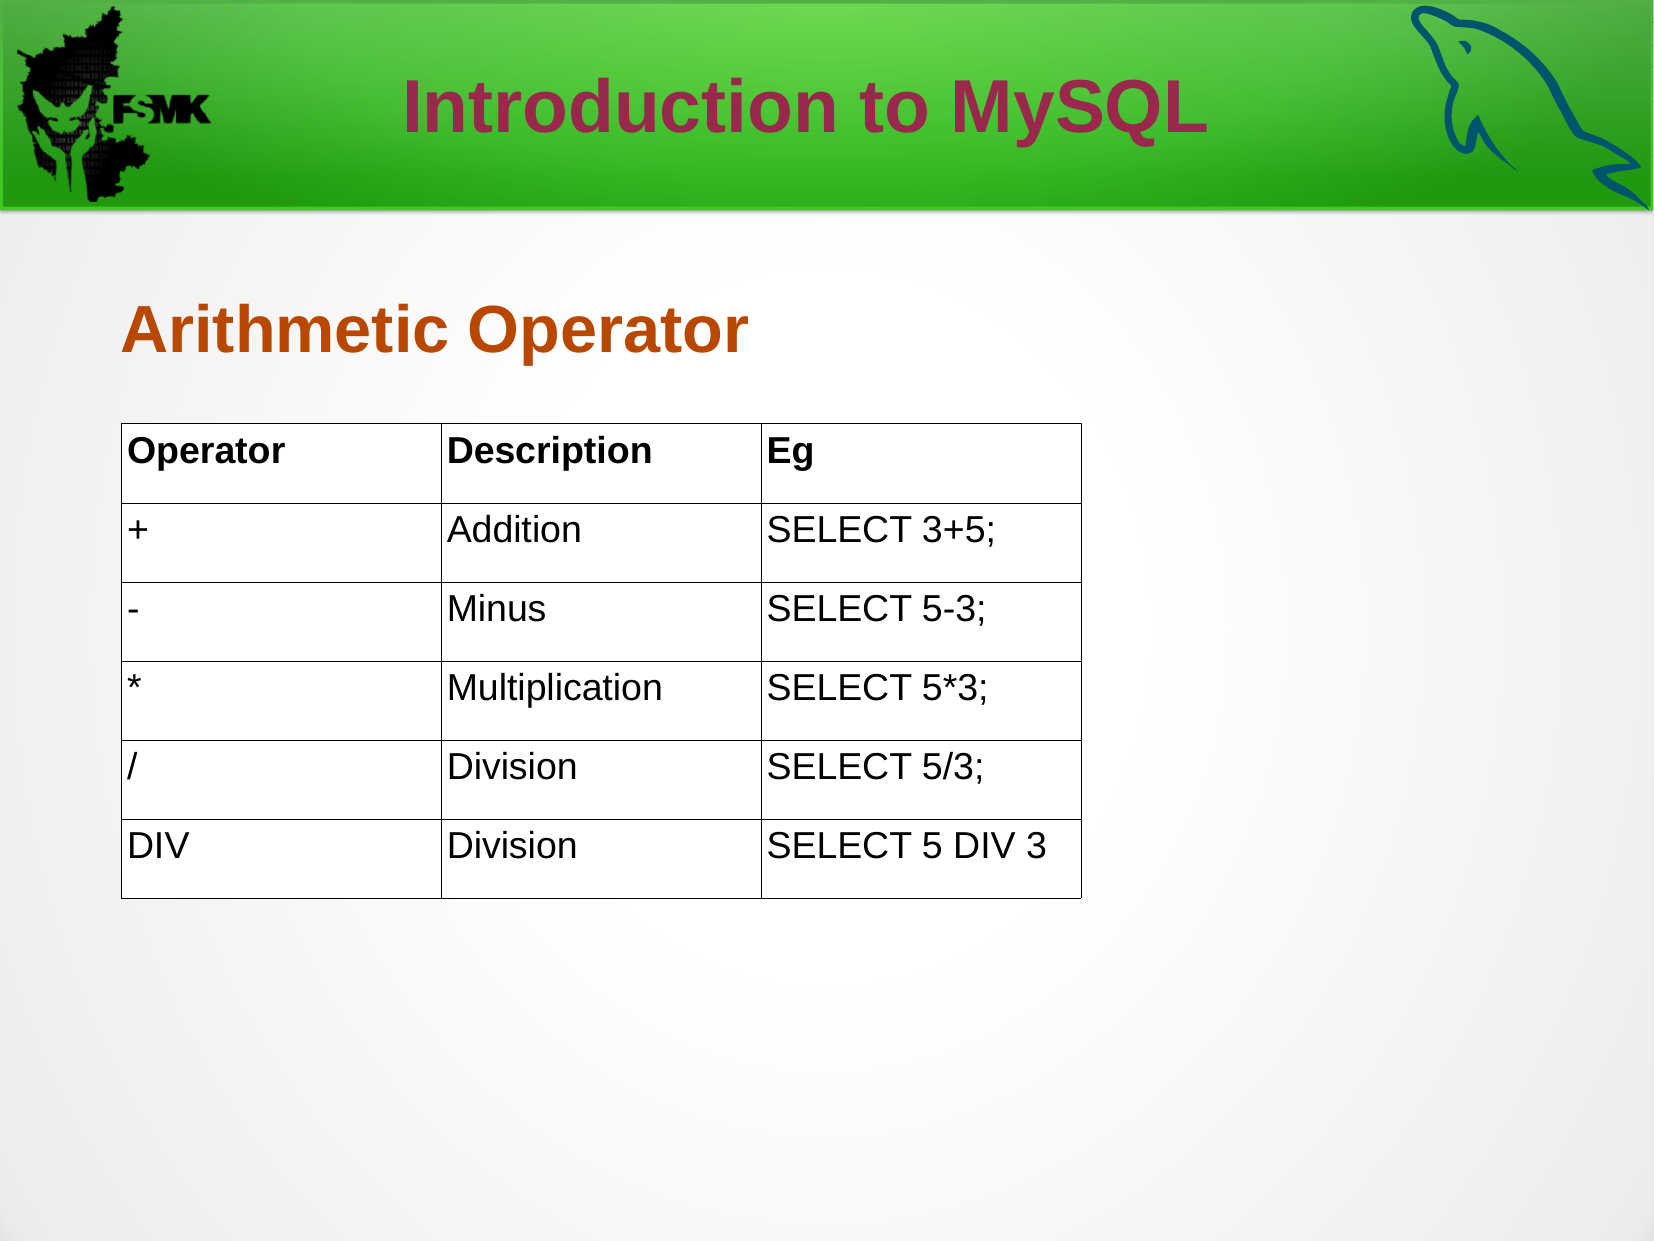

# Introduction to MySQL
Arithmetic Operator
| Operator | Description | Eg |
| --- | --- | --- |
| + | Addition | SELECT 3+5; |
| - | Minus | SELECT 5-3; |
| \* | Multiplication | SELECT 5\*3; |
| / | Division | SELECT 5/3; |
| DIV | Division | SELECT 5 DIV 3 |